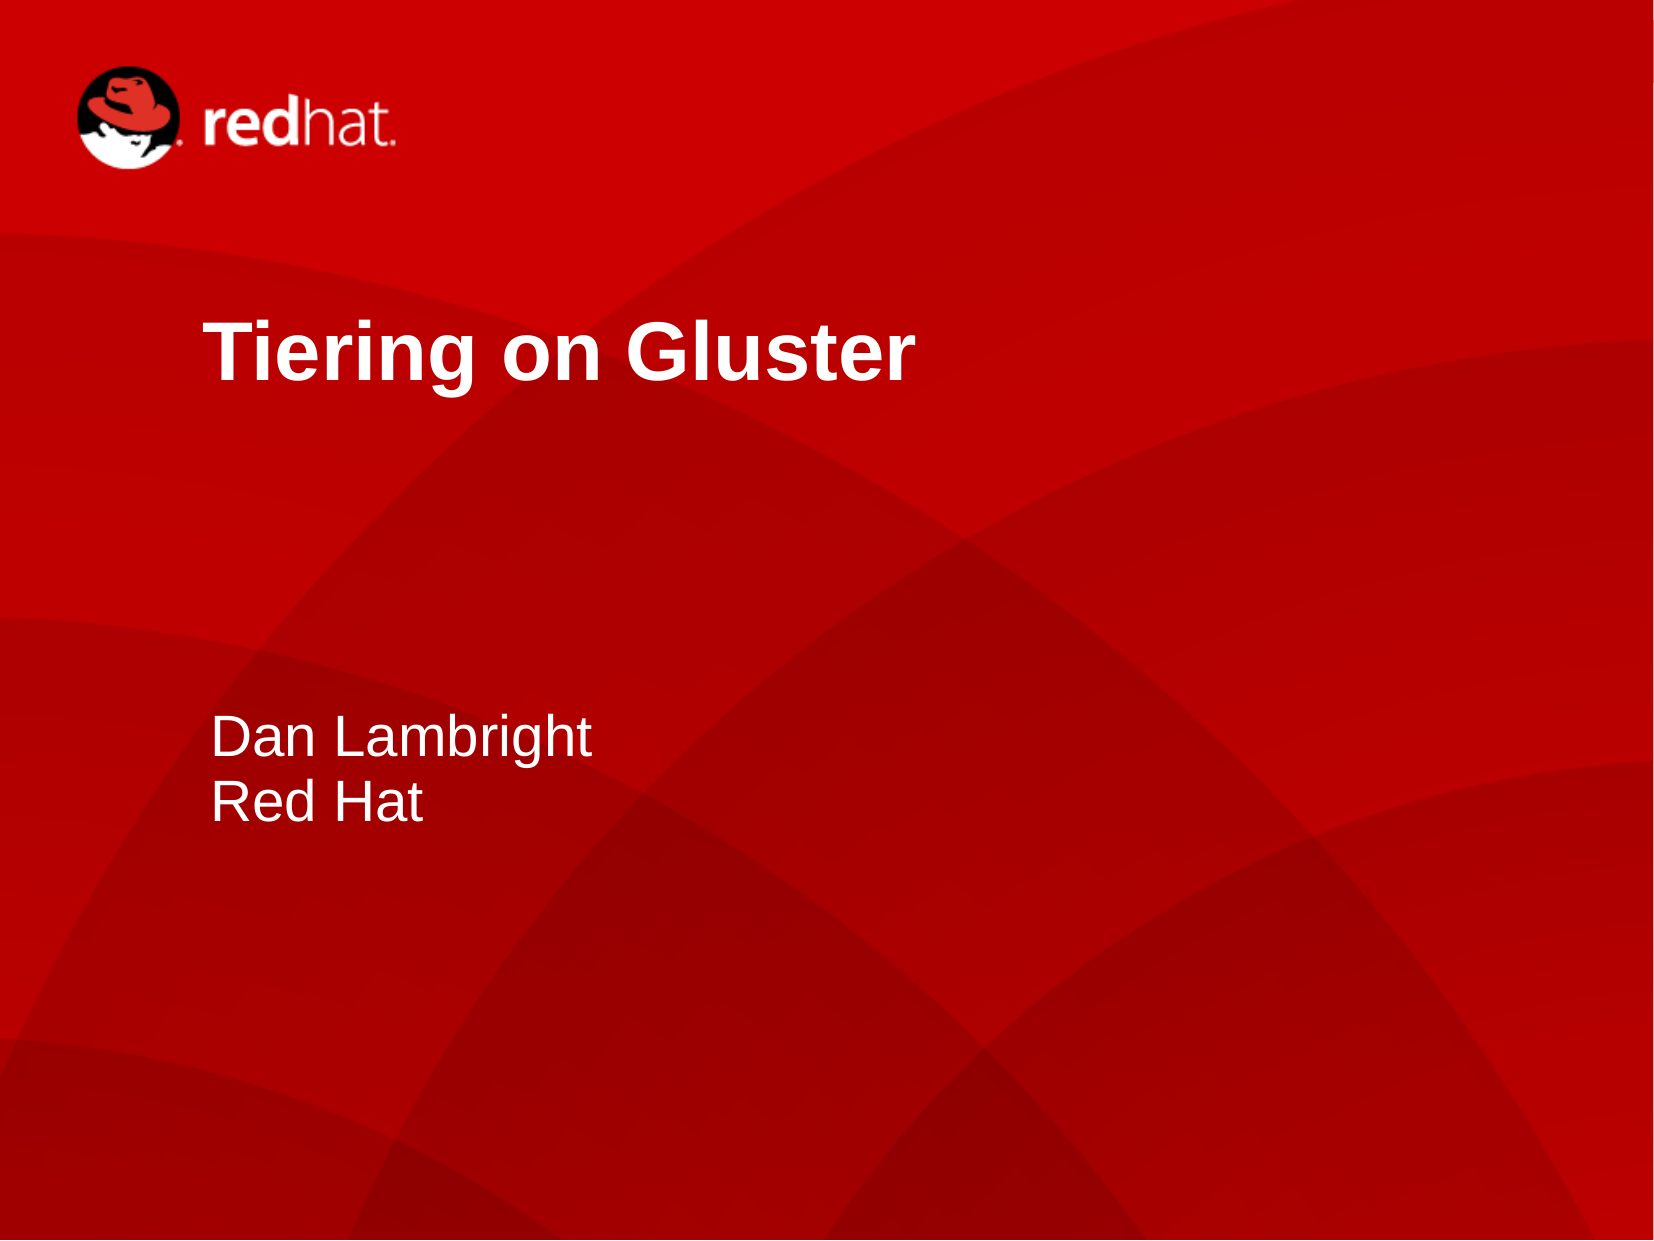

Tiering on Gluster
Dan Lambright
Red Hat